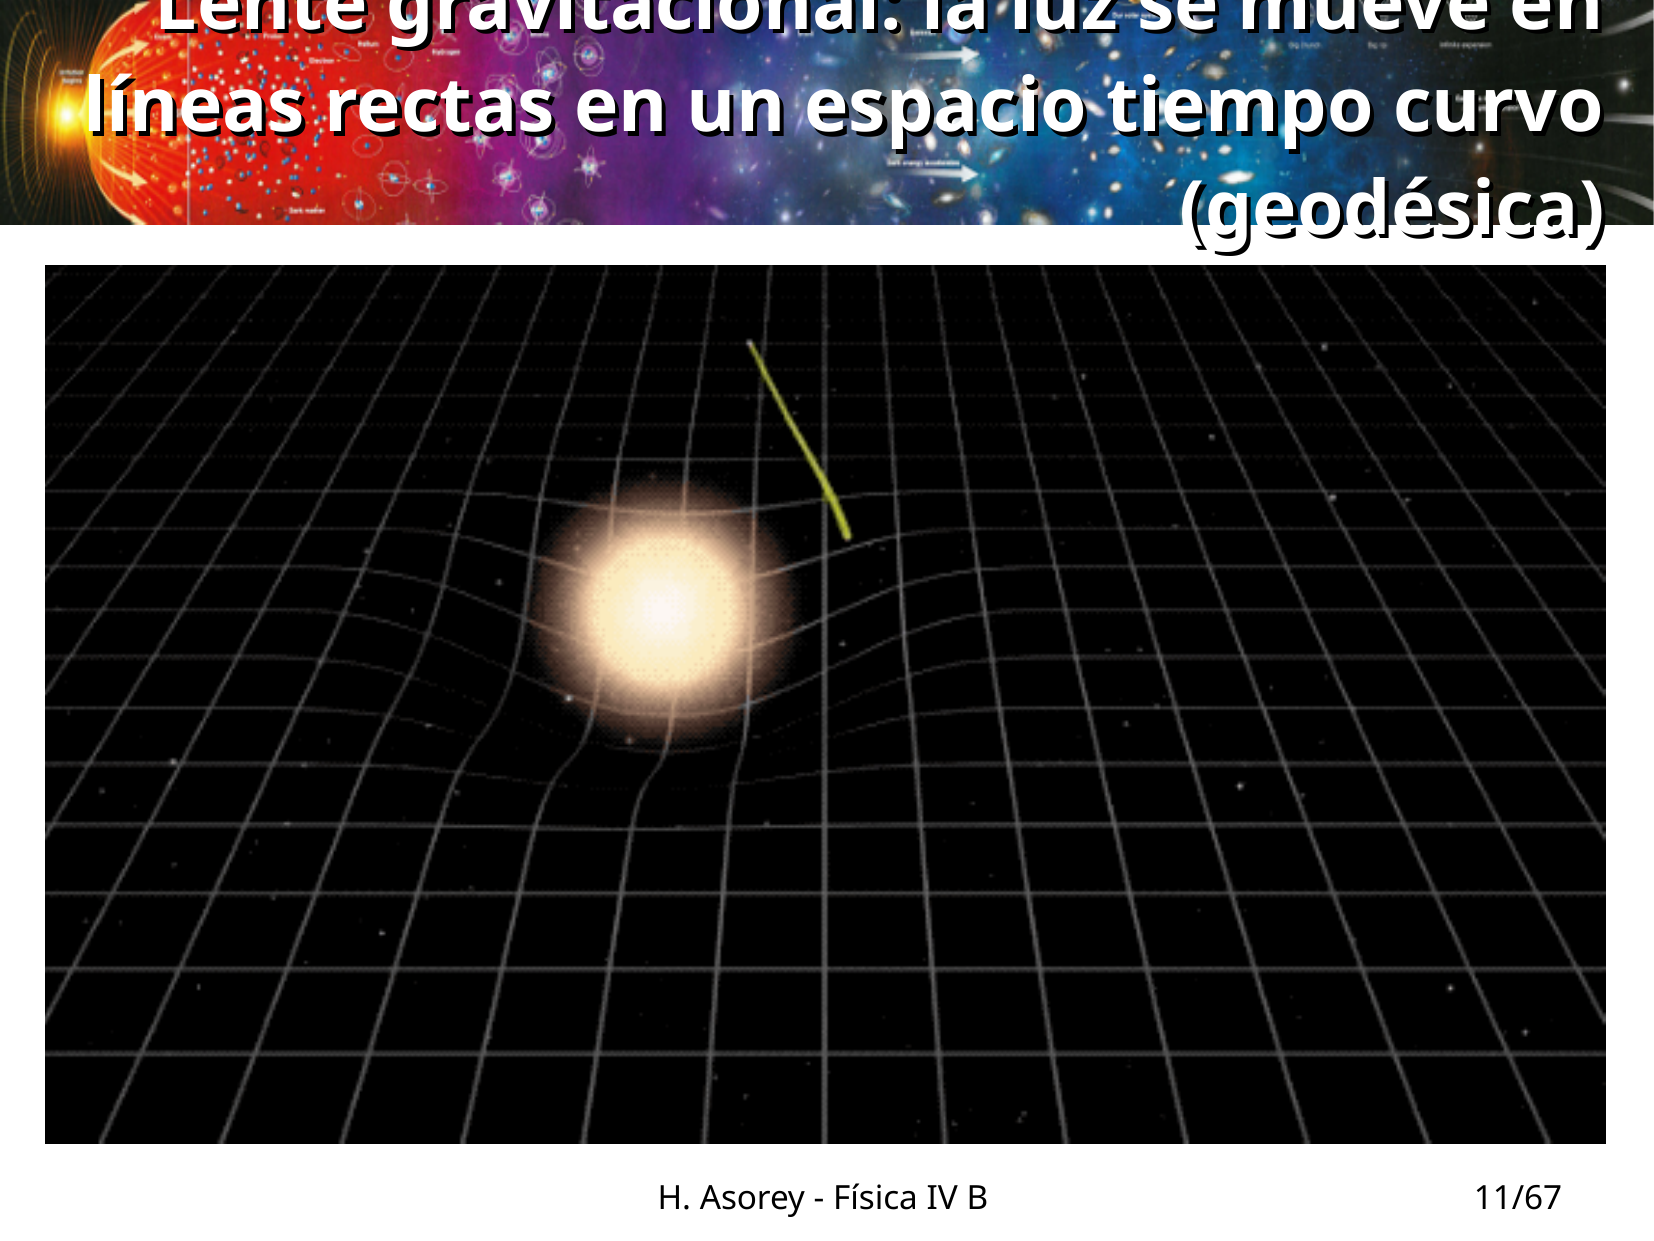

# Lente gravitacional: la luz se mueve en líneas rectas en un espacio tiempo curvo (geodésica)
H. Asorey - Física IV B
11